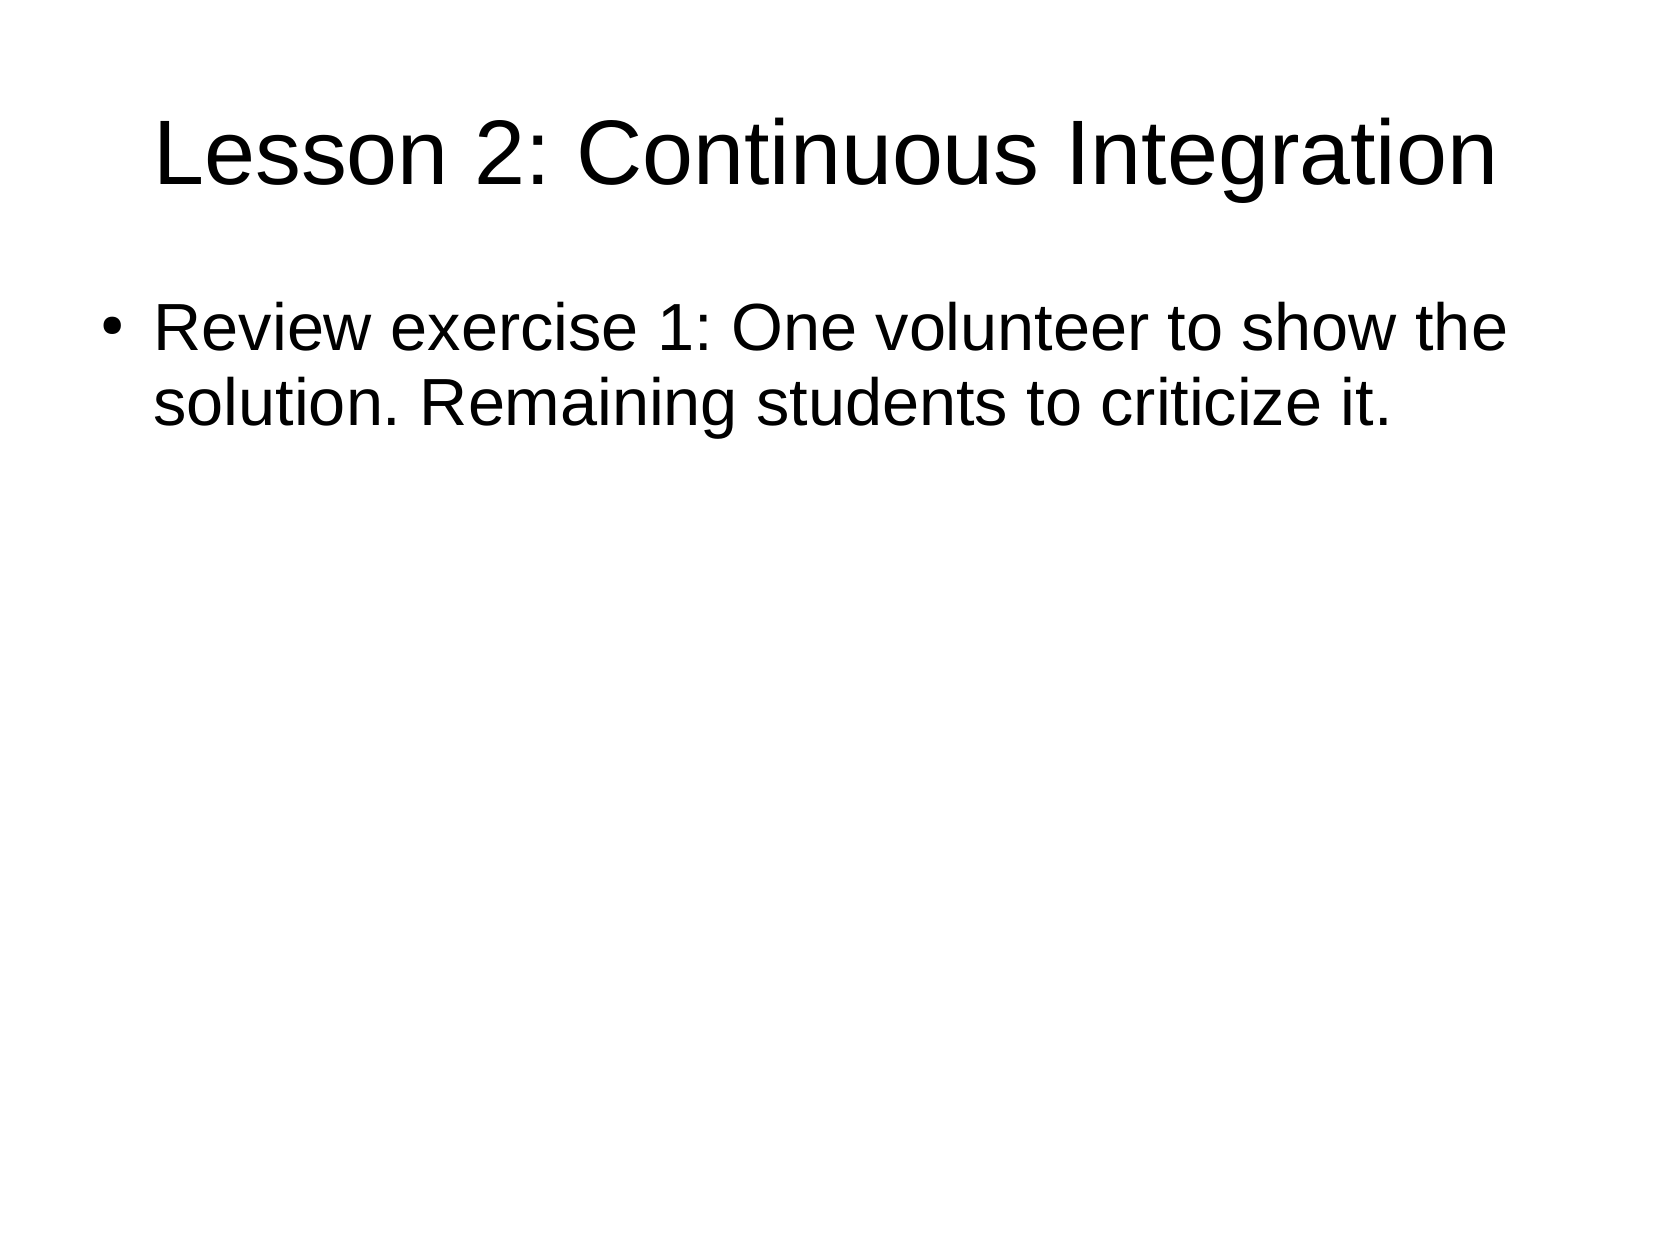

# Lesson 2: Continuous Integration
Review exercise 1: One volunteer to show the solution. Remaining students to criticize it.